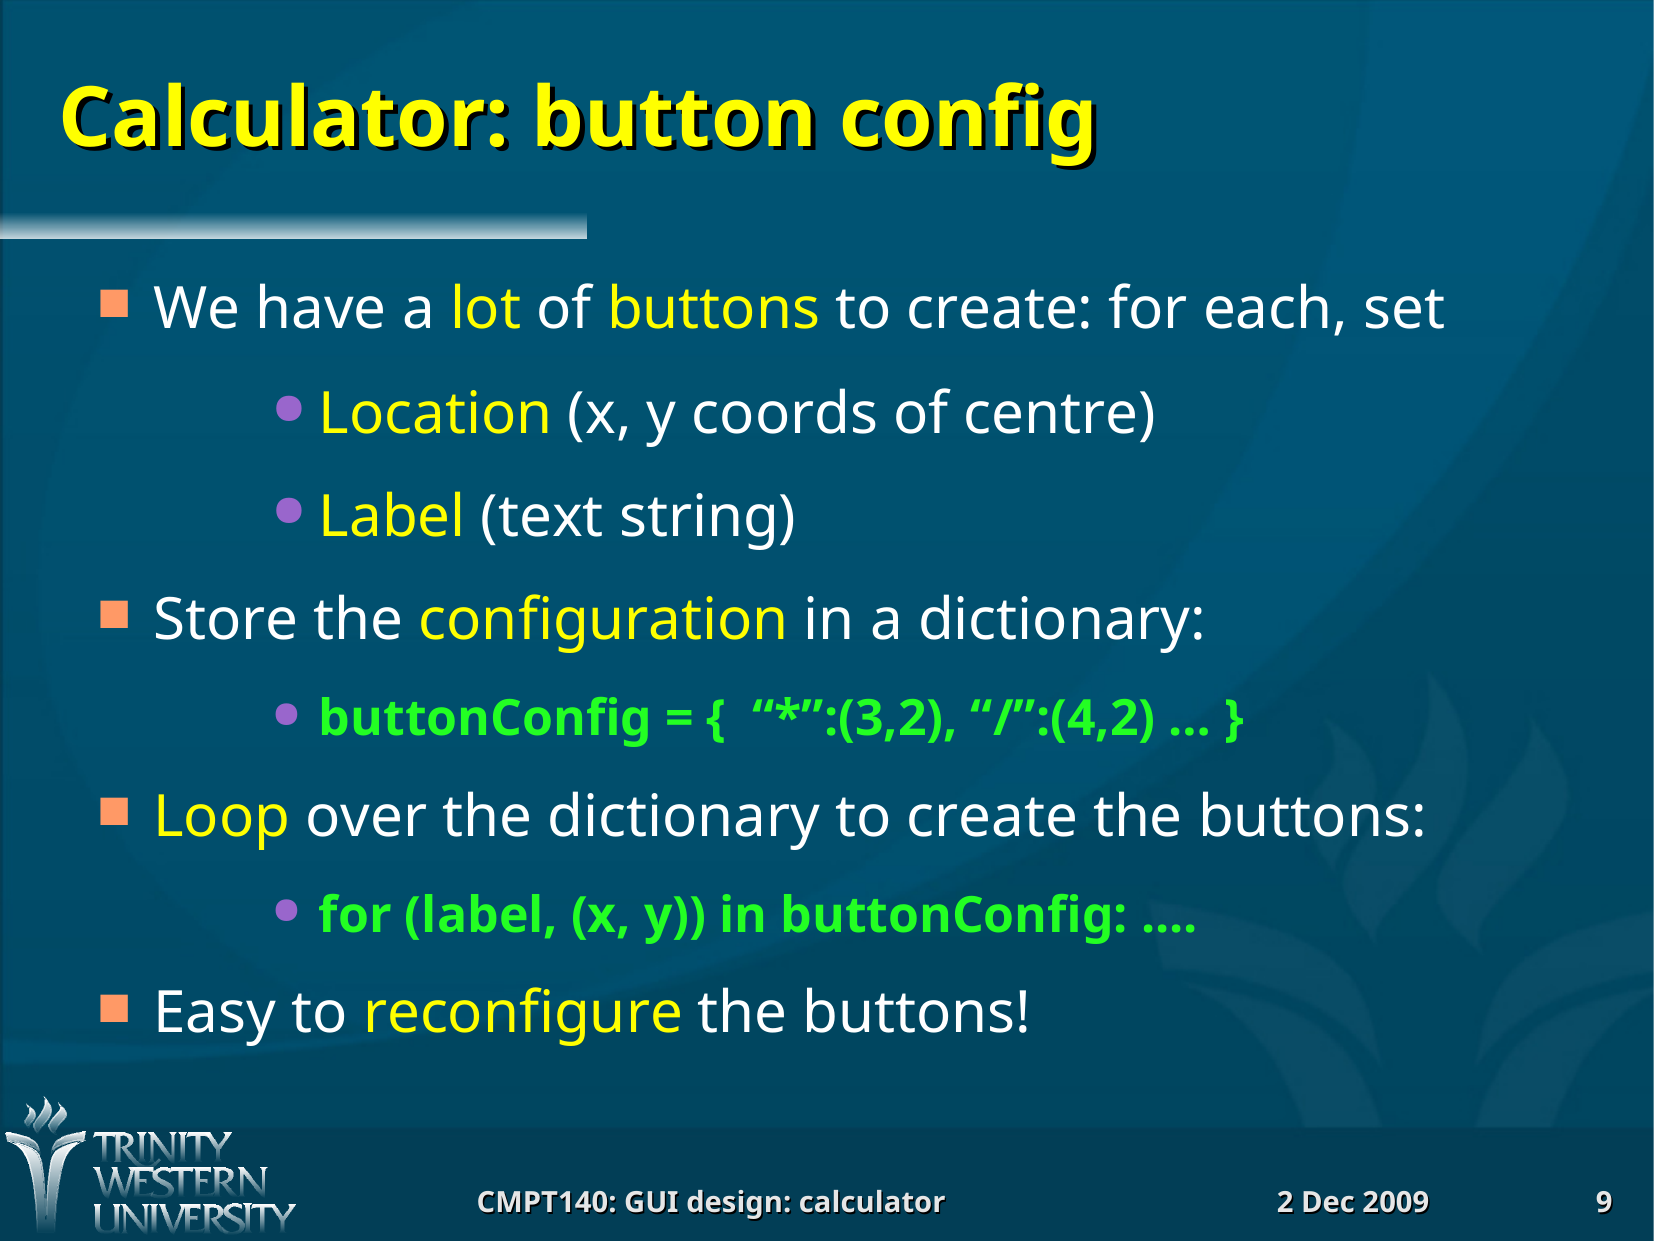

# Calculator: button config
We have a lot of buttons to create: for each, set
Location (x, y coords of centre)
Label (text string)
Store the configuration in a dictionary:
buttonConfig = { “*”:(3,2), “/”:(4,2) … }
Loop over the dictionary to create the buttons:
for (label, (x, y)) in buttonConfig: ....
Easy to reconfigure the buttons!
CMPT140: GUI design: calculator
2 Dec 2009
9